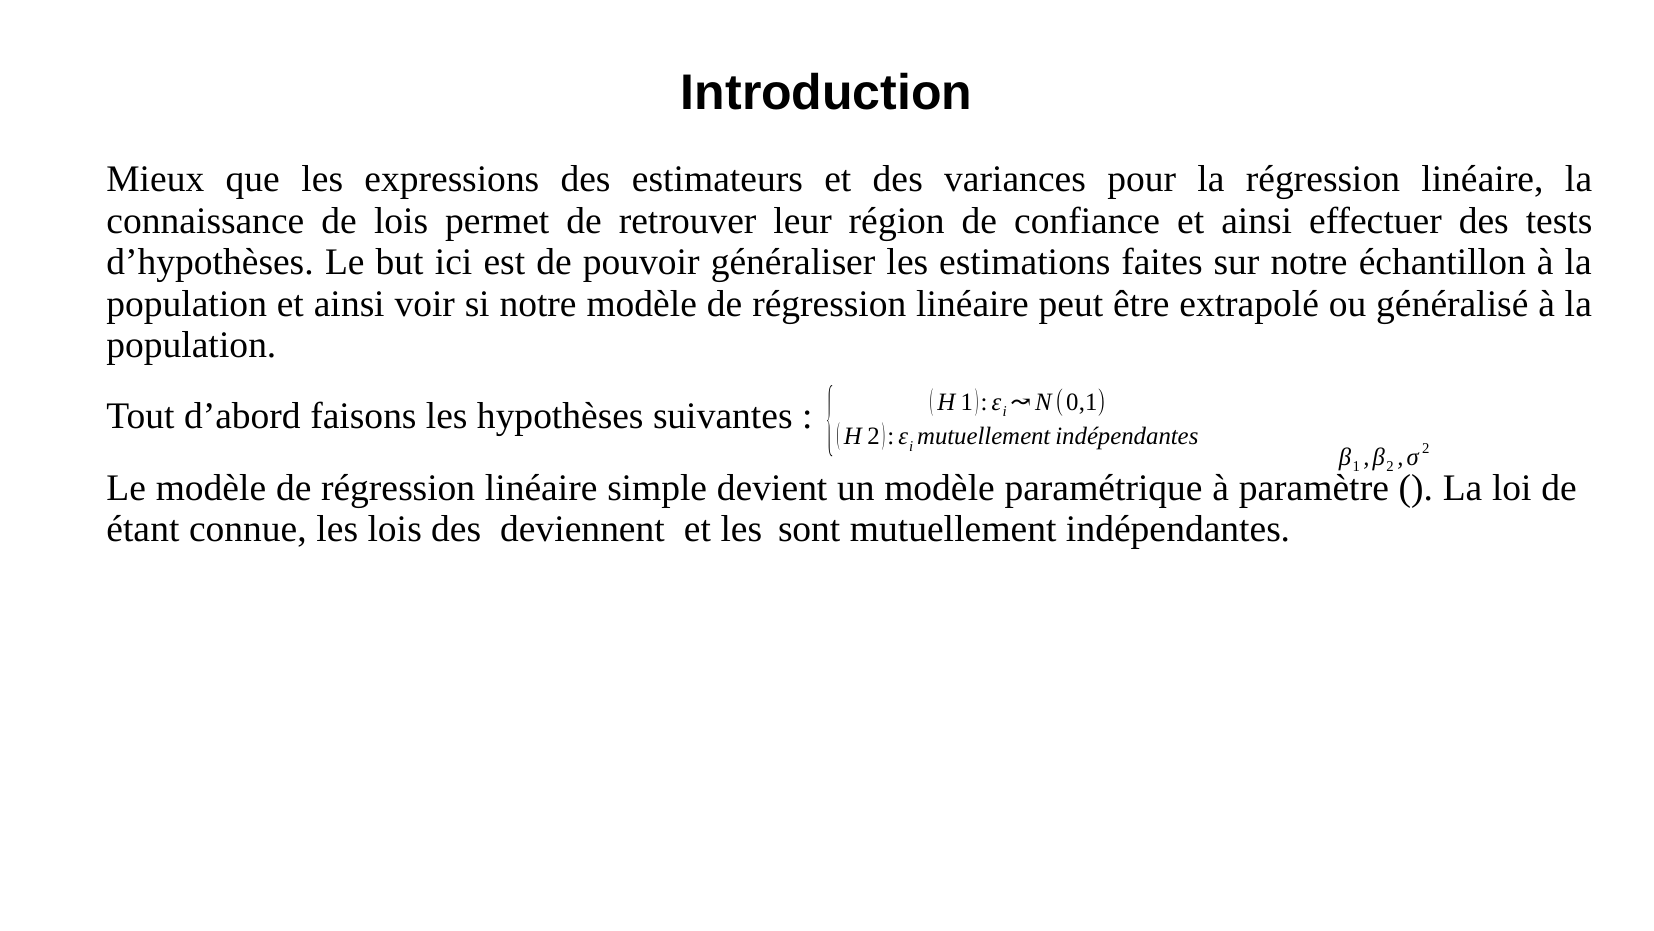

# Introduction
Mieux que les expressions des estimateurs et des variances pour la régression linéaire, la connaissance de lois permet de retrouver leur région de confiance et ainsi effectuer des tests d’hypothèses. Le but ici est de pouvoir généraliser les estimations faites sur notre échantillon à la population et ainsi voir si notre modèle de régression linéaire peut être extrapolé ou généralisé à la population.
Tout d’abord faisons les hypothèses suivantes :
Le modèle de régression linéaire simple devient un modèle paramétrique à paramètre (). La loi de étant connue, les lois des deviennent et les sont mutuellement indépendantes.